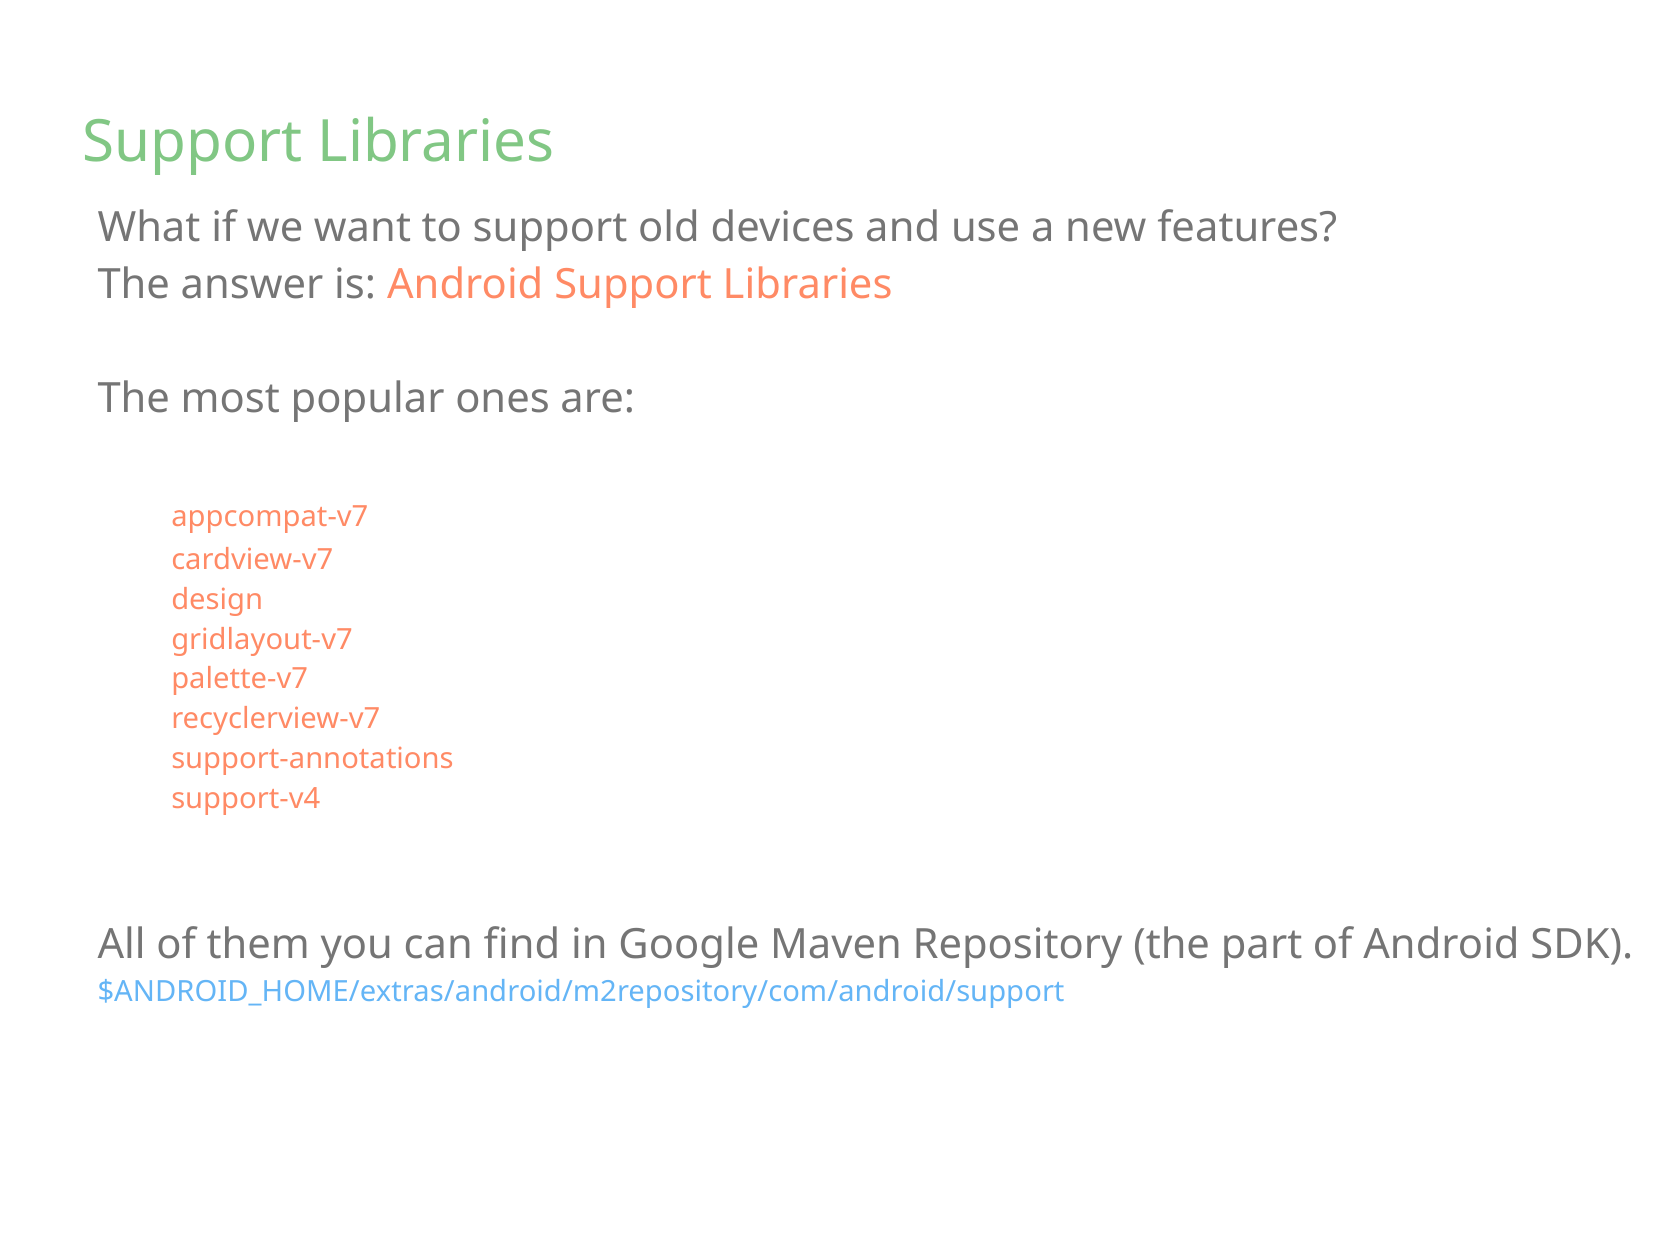

# Support Libraries
What if we want to support old devices and use a new features?
The answer is: Android Support Libraries
The most popular ones are:
	appcompat-v7
	cardview-v7
	design
	gridlayout-v7
	palette-v7
	recyclerview-v7
	support-annotations
	support-v4
All of them you can find in Google Maven Repository (the part of Android SDK).
$ANDROID_HOME/extras/android/m2repository/com/android/support